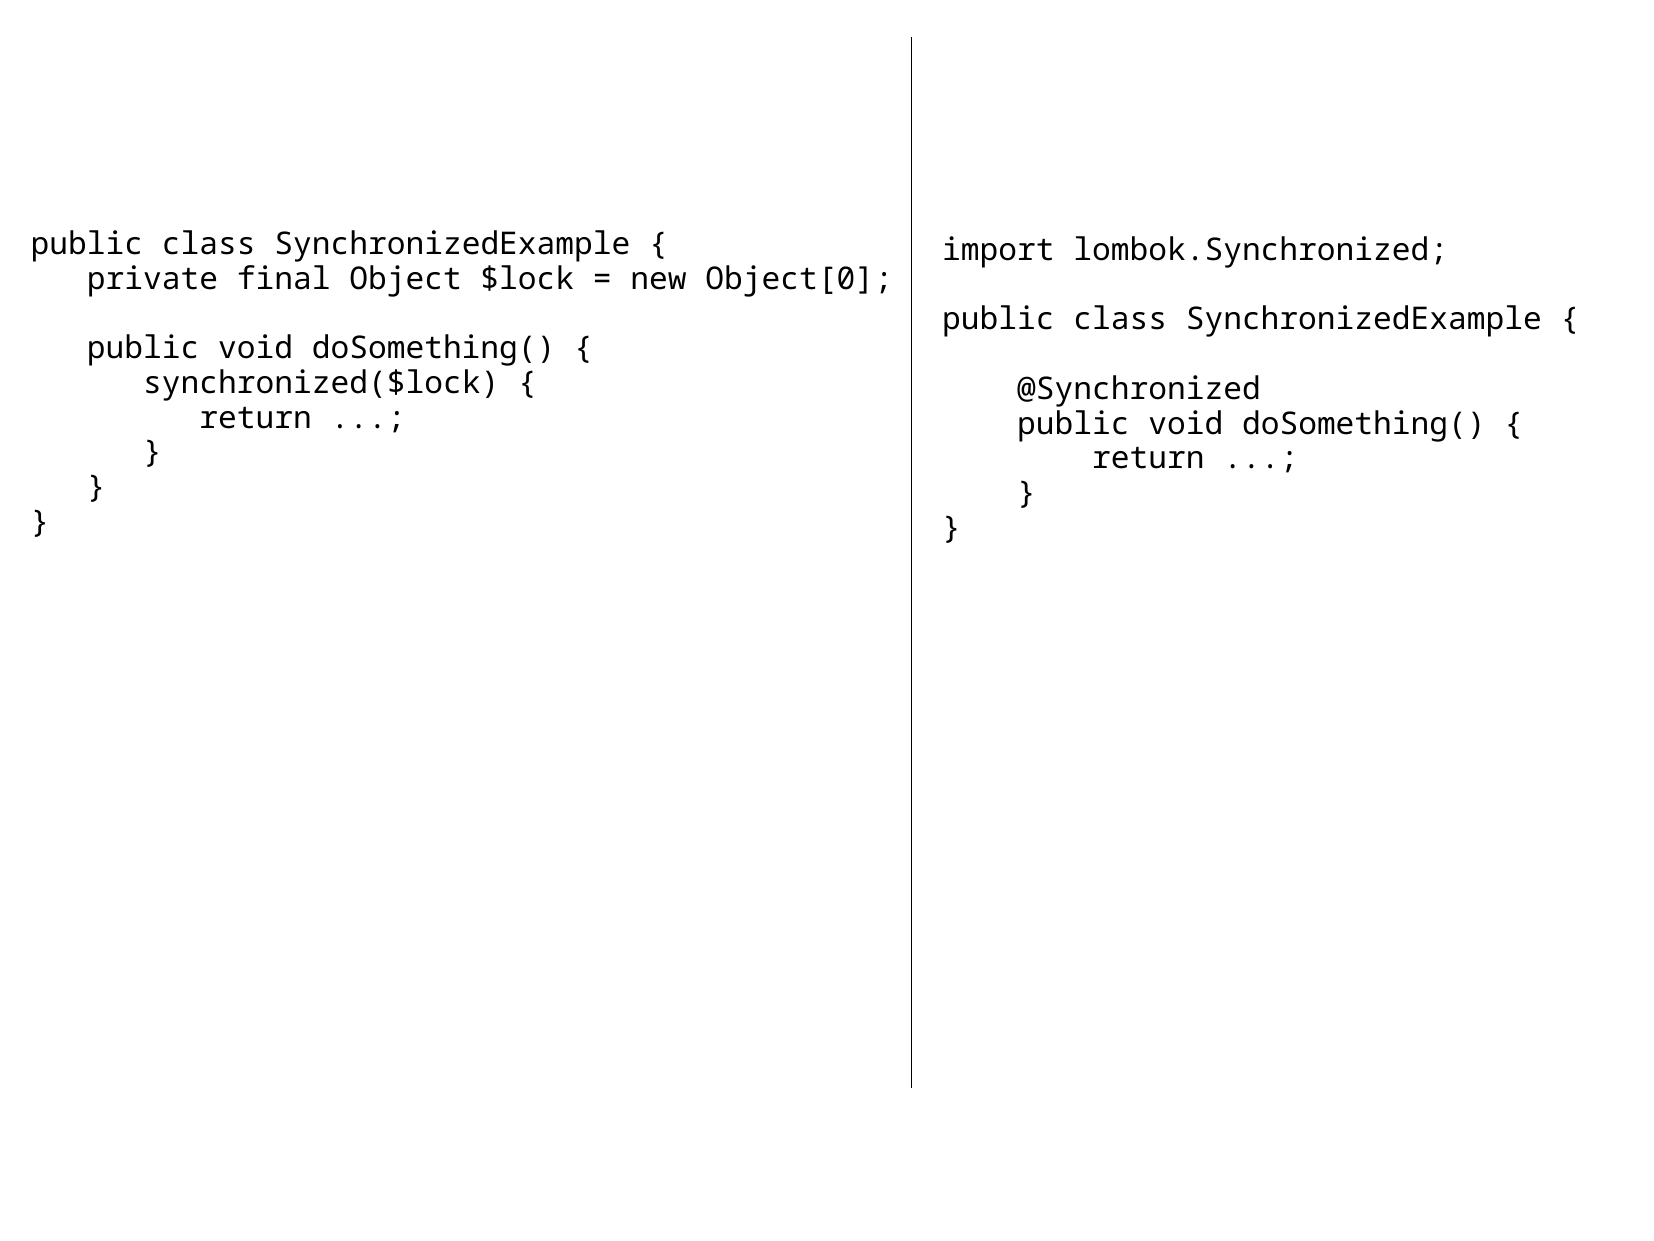

public class SynchronizedExample {
 private final Object $lock = new Object[0];
 public void doSomething() {
 synchronized($lock) {
 return ...;
 }
 }
}
import lombok.Synchronized;
public class SynchronizedExample {
 @Synchronized
 public void doSomething() {
 return ...;
 }
}